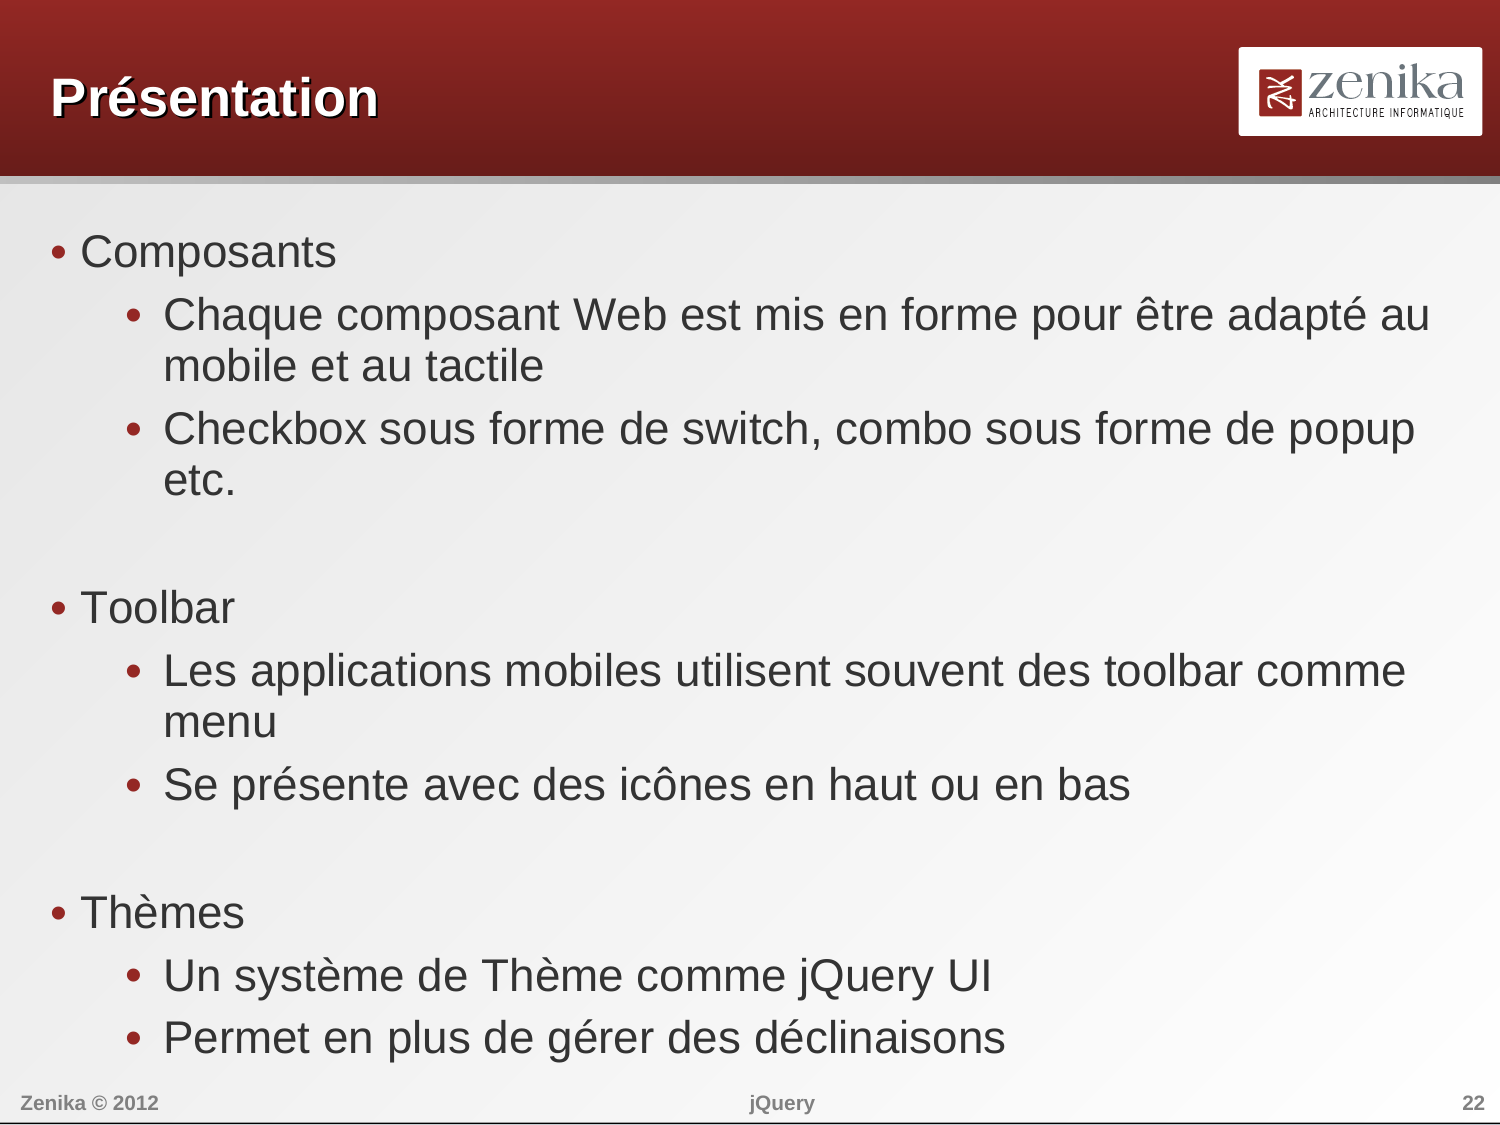

# Présentation
 Composants
Chaque composant Web est mis en forme pour être adapté au mobile et au tactile
Checkbox sous forme de switch, combo sous forme de popup etc.
 Toolbar
Les applications mobiles utilisent souvent des toolbar comme menu
Se présente avec des icônes en haut ou en bas
 Thèmes
Un système de Thème comme jQuery UI
Permet en plus de gérer des déclinaisons